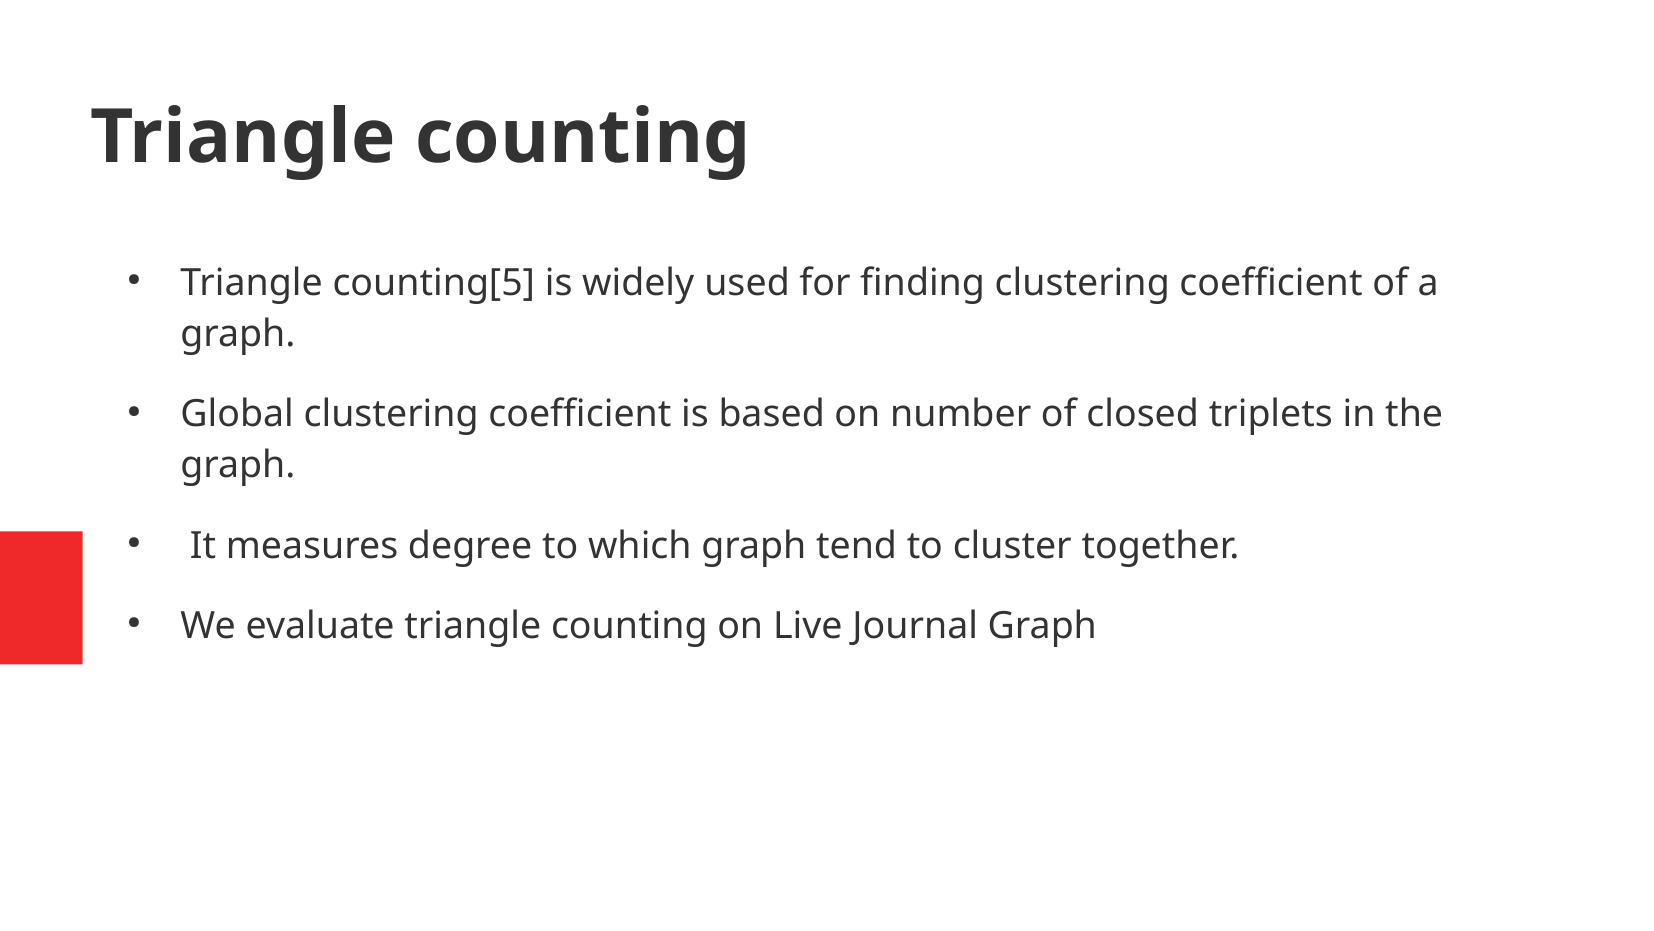

# Triangle counting
Triangle counting[5] is widely used for finding clustering coefficient of a graph.
Global clustering coefficient is based on number of closed triplets in the graph.
 It measures degree to which graph tend to cluster together.
We evaluate triangle counting on Live Journal Graph